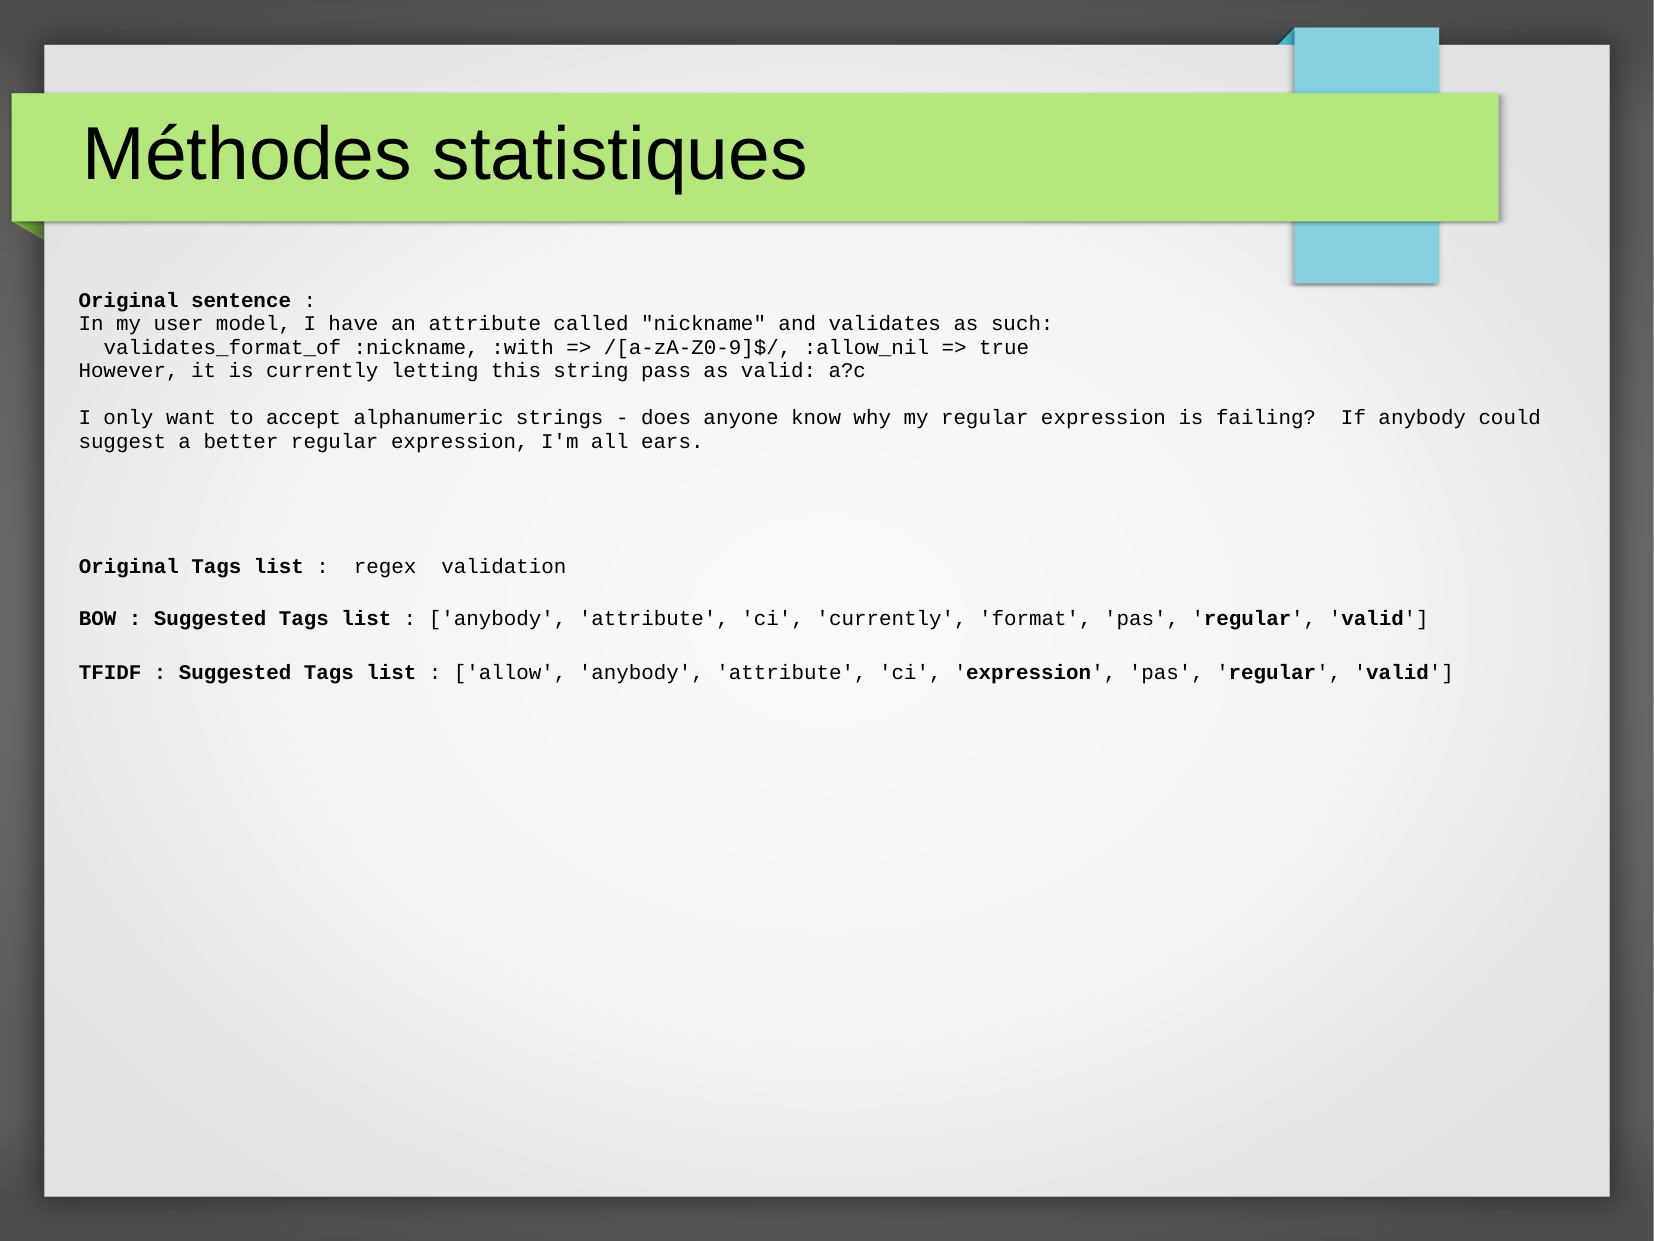

# Méthodes statistiques
Original sentence :
In my user model, I have an attribute called "nickname" and validates as such:
 validates_format_of :nickname, :with => /[a-zA-Z0-9]$/, :allow_nil => true
However, it is currently letting this string pass as valid: a?c
I only want to accept alphanumeric strings - does anyone know why my regular expression is failing? If anybody could suggest a better regular expression, I'm all ears.
Original Tags list : regex validation
BOW : Suggested Tags list : ['anybody', 'attribute', 'ci', 'currently', 'format', 'pas', 'regular', 'valid']
TFIDF : Suggested Tags list : ['allow', 'anybody', 'attribute', 'ci', 'expression', 'pas', 'regular', 'valid']